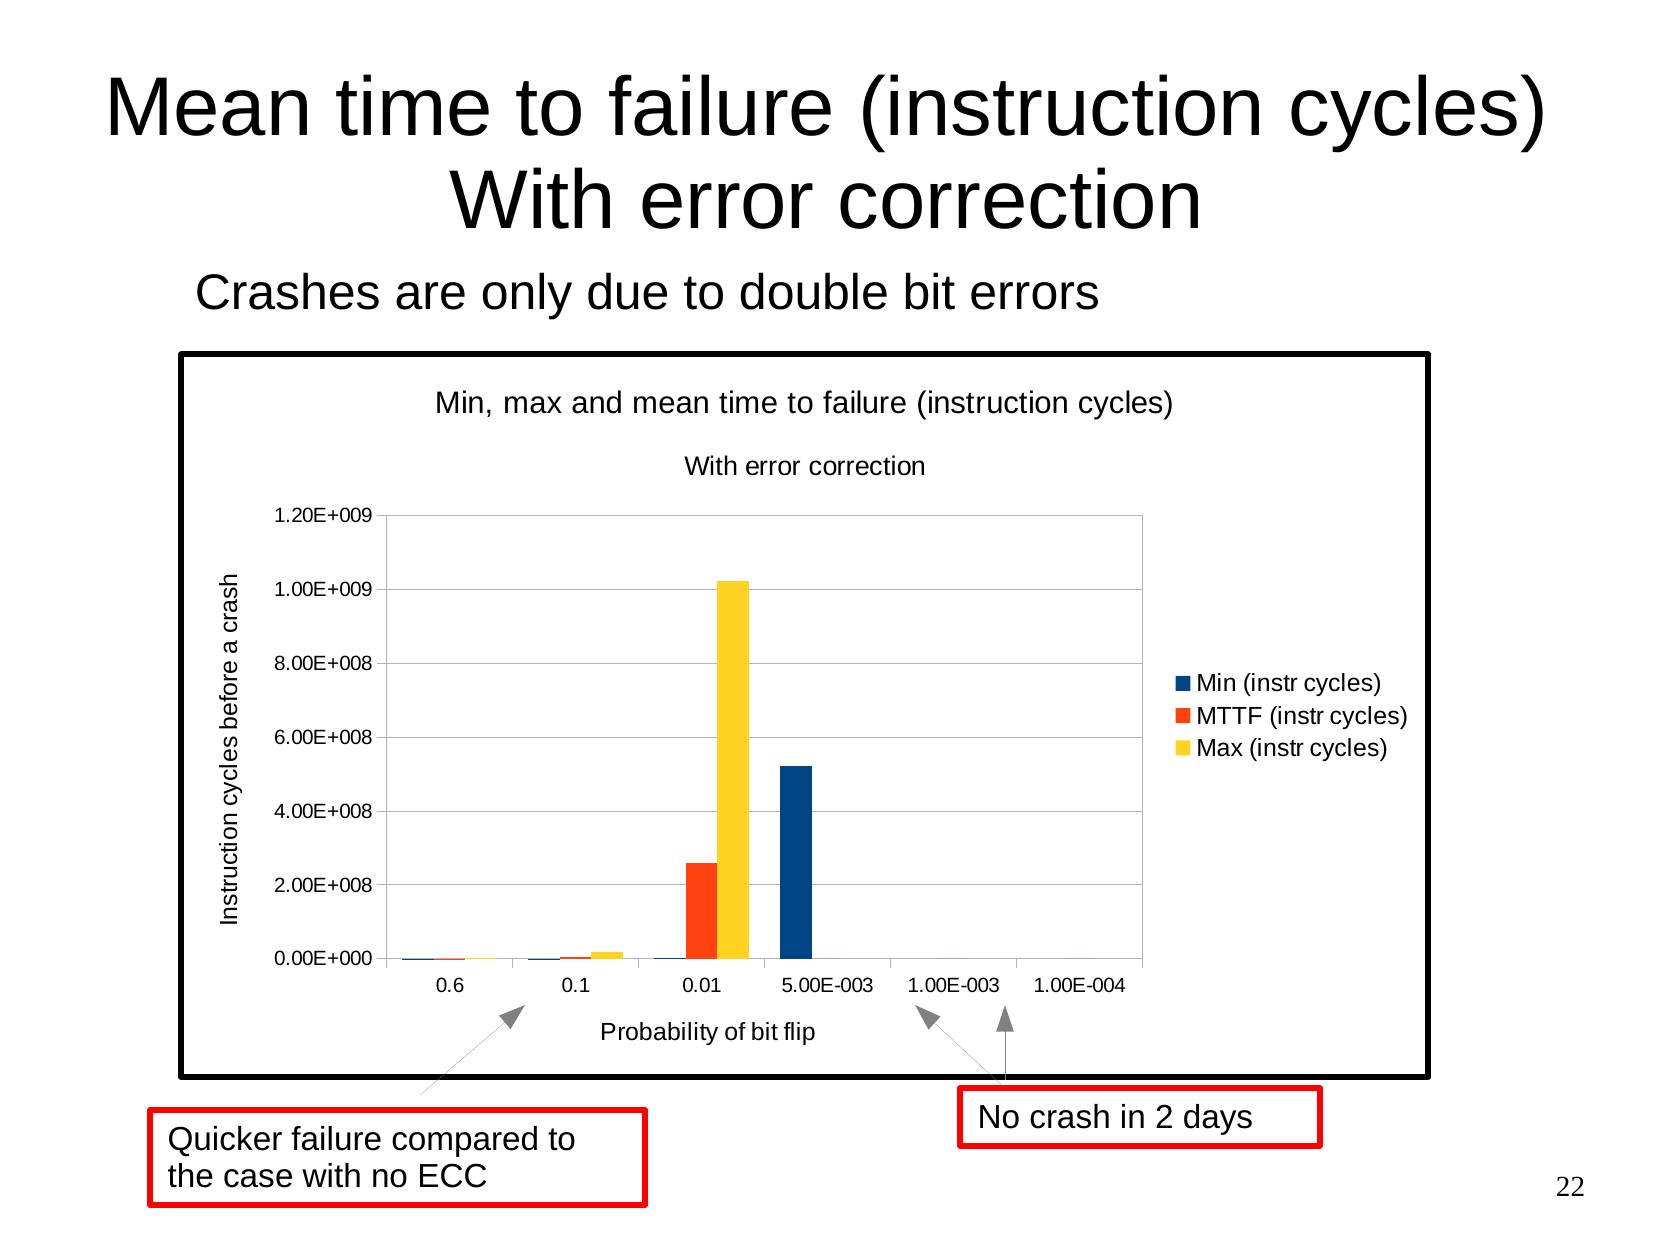

# Mean time to failure (instruction cycles) With error correction
Crashes are only due to double bit errors
### Chart: Min, max and mean time to failure (instruction cycles)
With error correction
| Category | Min (instr cycles) | MTTF (instr cycles) | Max (instr cycles) |
|---|---|---|---|
| 0.6 | 96358.0 | 684017.0 | 1804014.0 |
| 0.1 | 172243.0 | 4238671.0 | 18044459.0 |
| 0.01 | 3418910.0 | 259308050.0 | 1022369139.0 |
| 5.00E-003 | 520862490.0 | 0.0 | None |
| 1.00E-003 | None | 0.0 | None |
| 1.00E-004 | None | 0.0 | None |
No crash in 2 days
Quicker failure compared to the case with no ECC
22